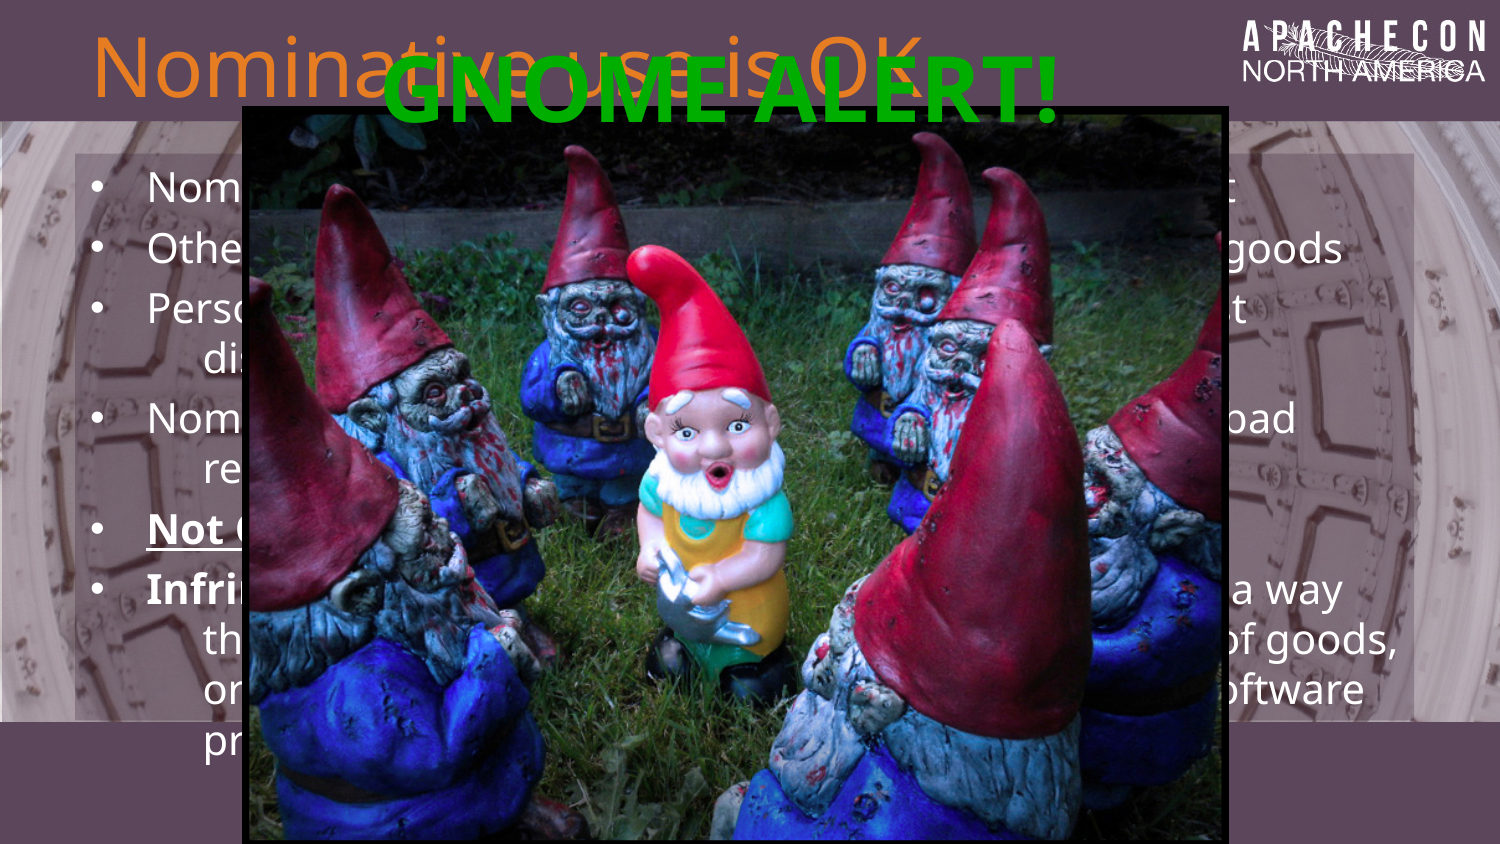

Nominative use is OK
 GNOME ALERT!
Nominative use for trademarks ~= fair use for copyright
Other people may use the trademark to describe your goods
Personal blogs, newspaper articles, technical mailing list discussions are almost always nominative use
Nominative use even allows people/companies to post bad reviews of your software product
Not OK:
Infringement is when a third party uses your marks in a way that may mislead consumers as to the true source of goods, or confuse users as to which company provides a software product